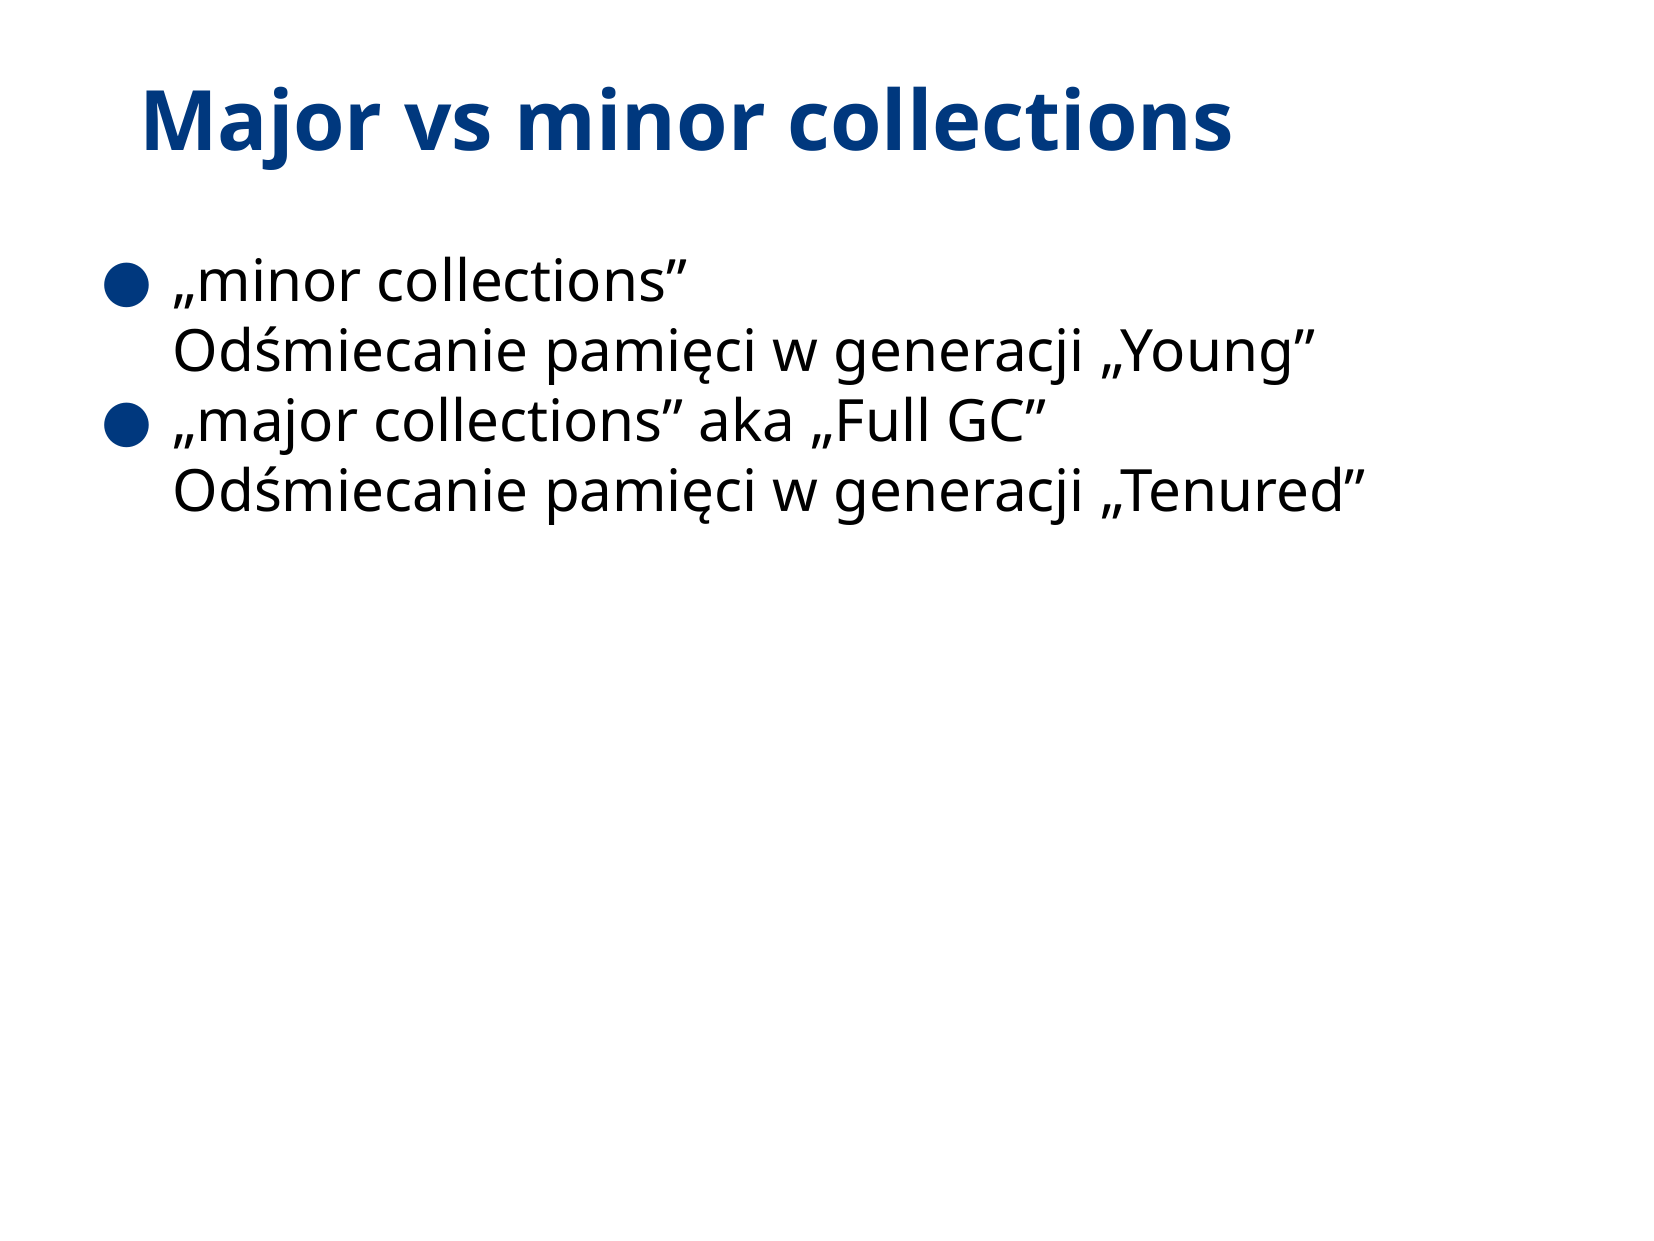

# Major vs minor collections
„minor collections”
Odśmiecanie pamięci w generacji „Young”
„major collections” aka „Full GC”
Odśmiecanie pamięci w generacji „Tenured”